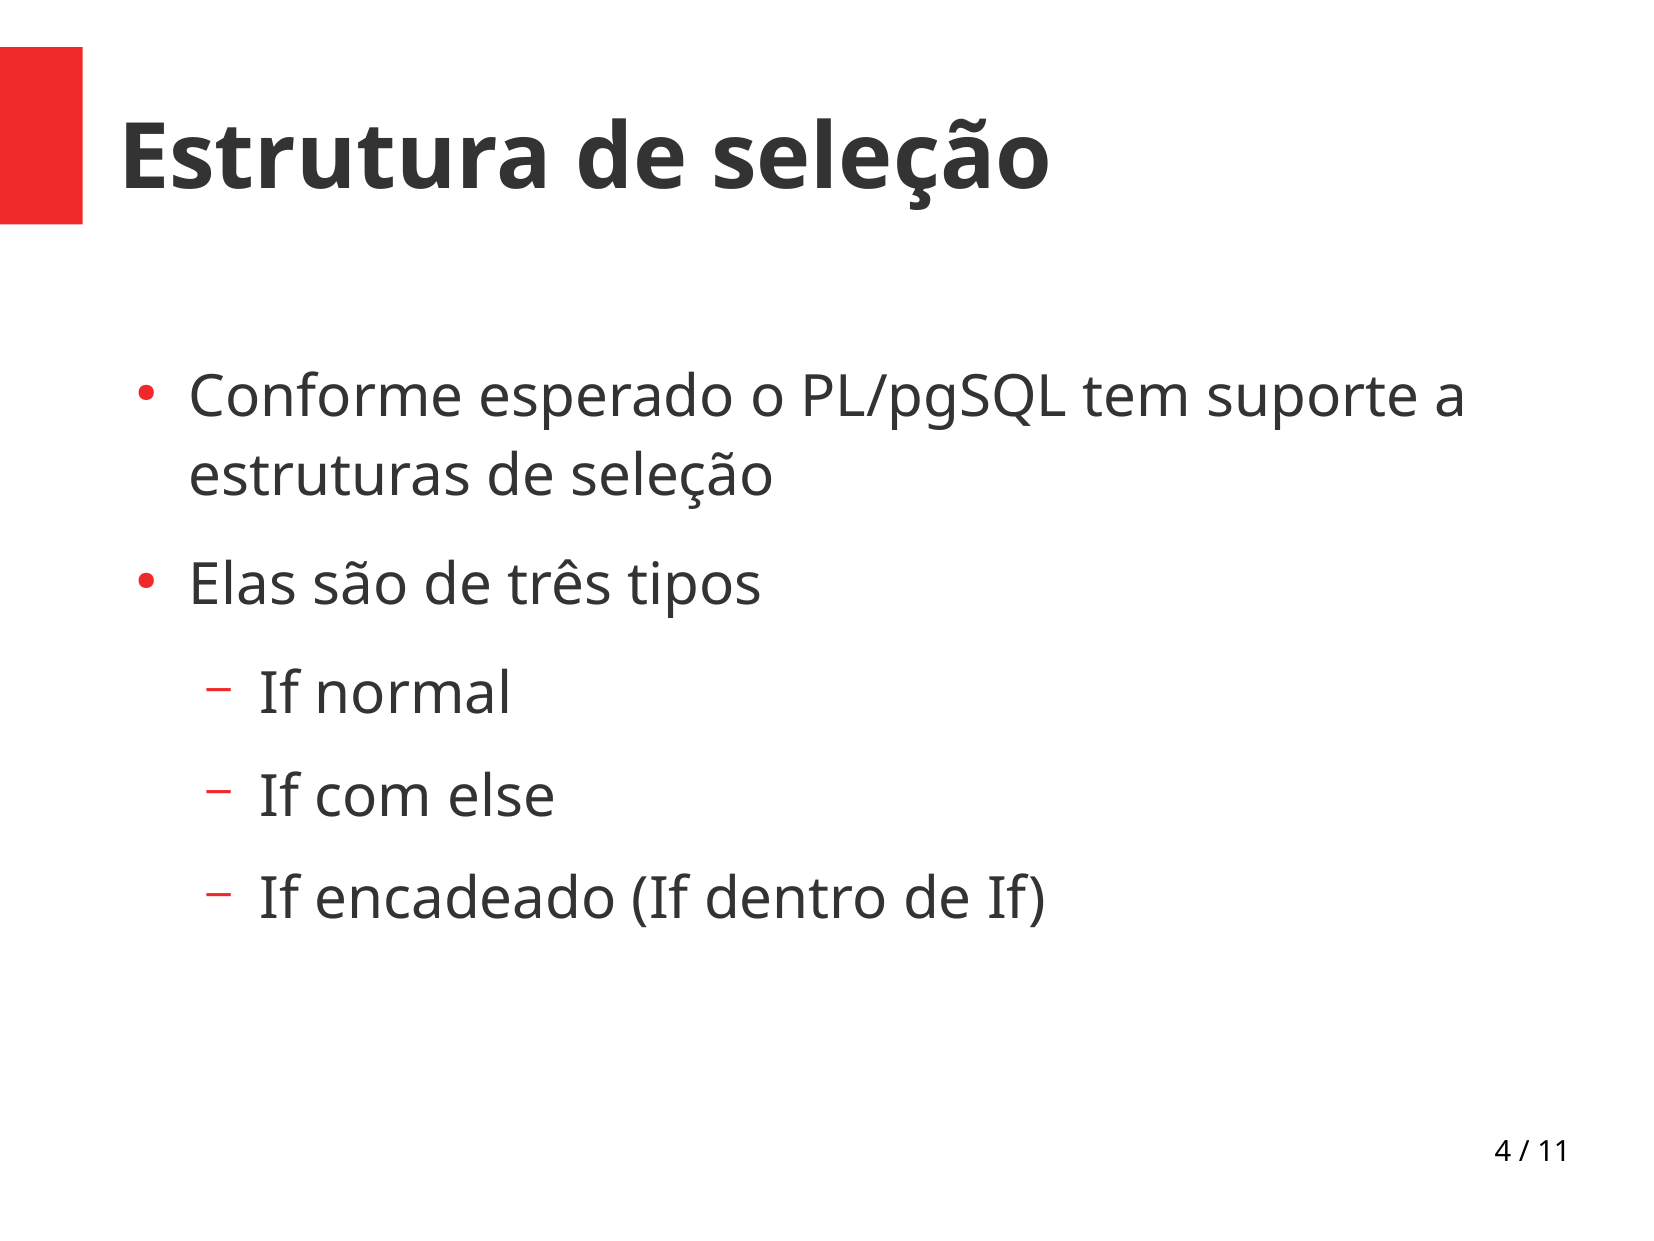

# Estrutura de seleção
Conforme esperado o PL/pgSQL tem suporte a estruturas de seleção
Elas são de três tipos
If normal
If com else
If encadeado (If dentro de If)
4